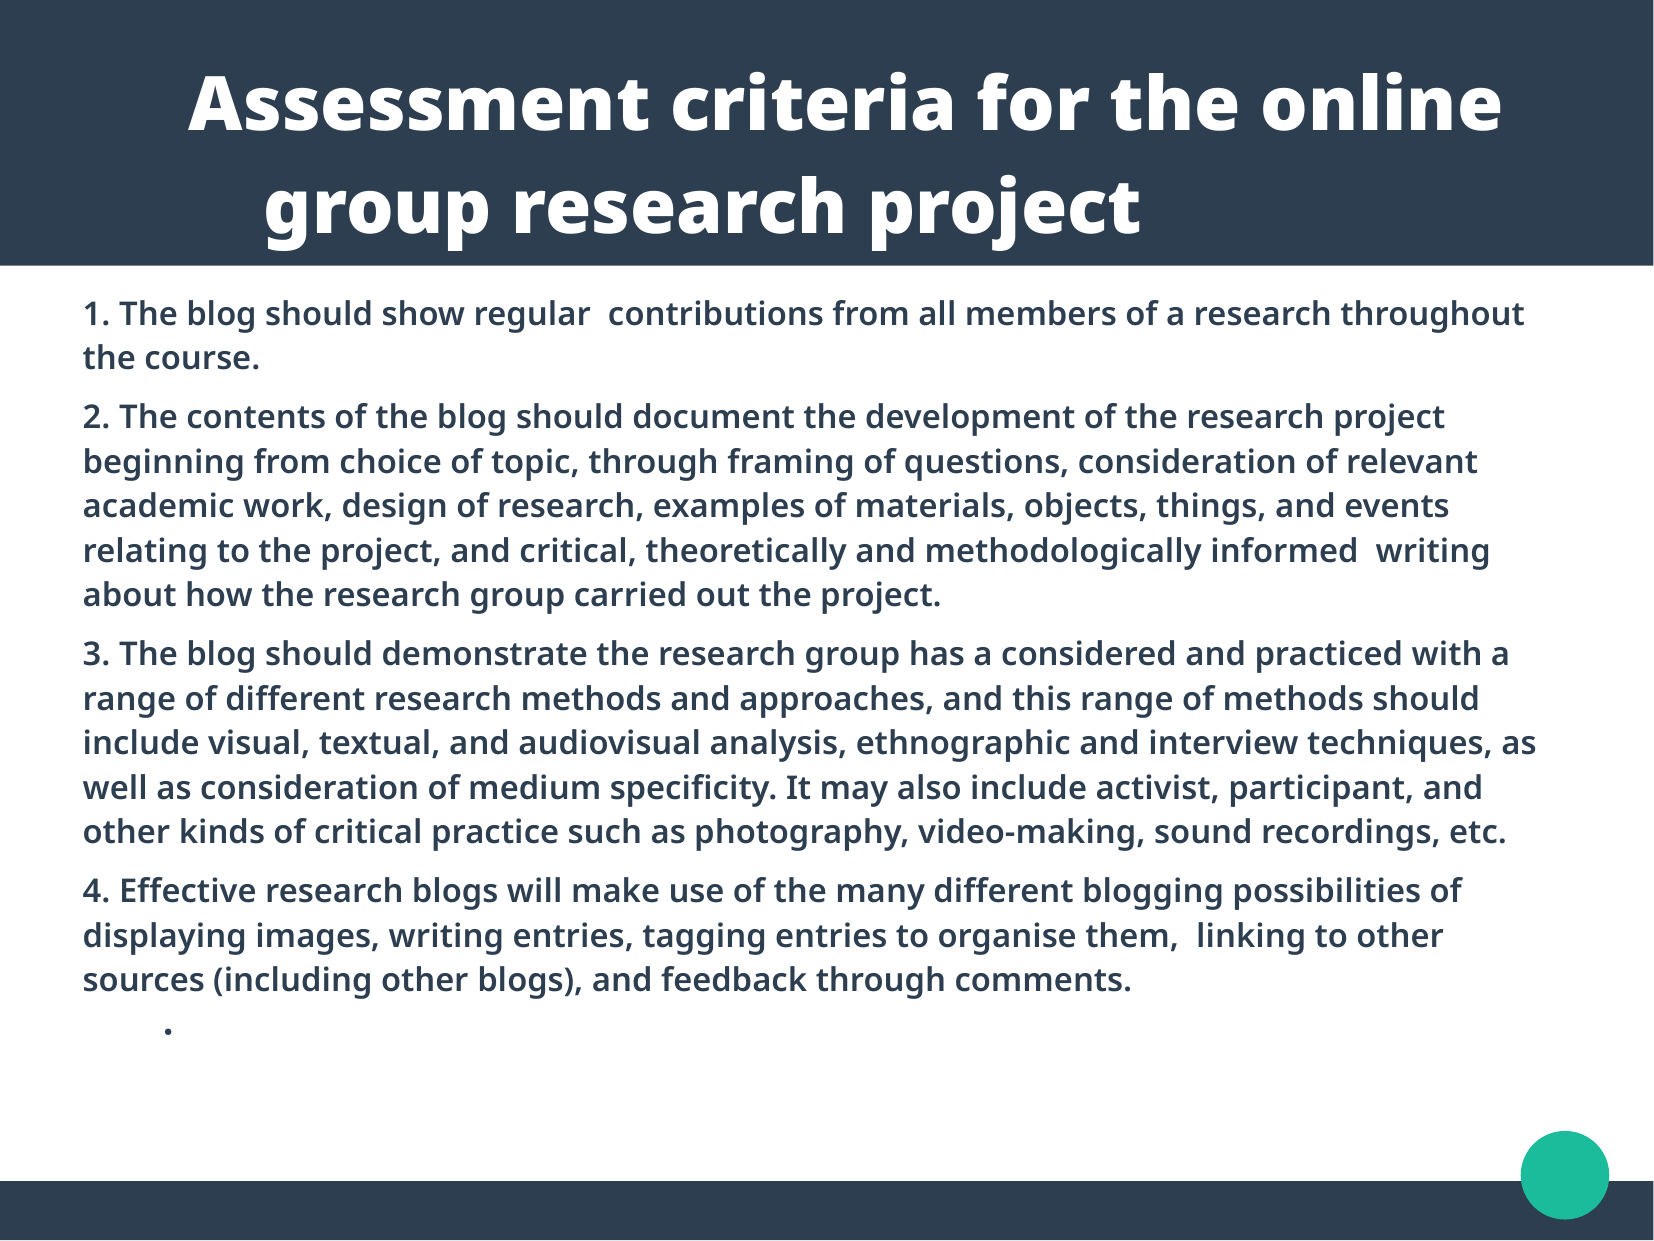

# Assessment criteria for the online group research project
1. The blog should show regular contributions from all members of a research throughout the course.
2. The contents of the blog should document the development of the research project beginning from choice of topic, through framing of questions, consideration of relevant academic work, design of research, examples of materials, objects, things, and events relating to the project, and critical, theoretically and methodologically informed writing about how the research group carried out the project.
3. The blog should demonstrate the research group has a considered and practiced with a range of different research methods and approaches, and this range of methods should include visual, textual, and audiovisual analysis, ethnographic and interview techniques, as well as consideration of medium specificity. It may also include activist, participant, and other kinds of critical practice such as photography, video-making, sound recordings, etc.
4. Effective research blogs will make use of the many different blogging possibilities of displaying images, writing entries, tagging entries to organise them, linking to other sources (including other blogs), and feedback through comments.